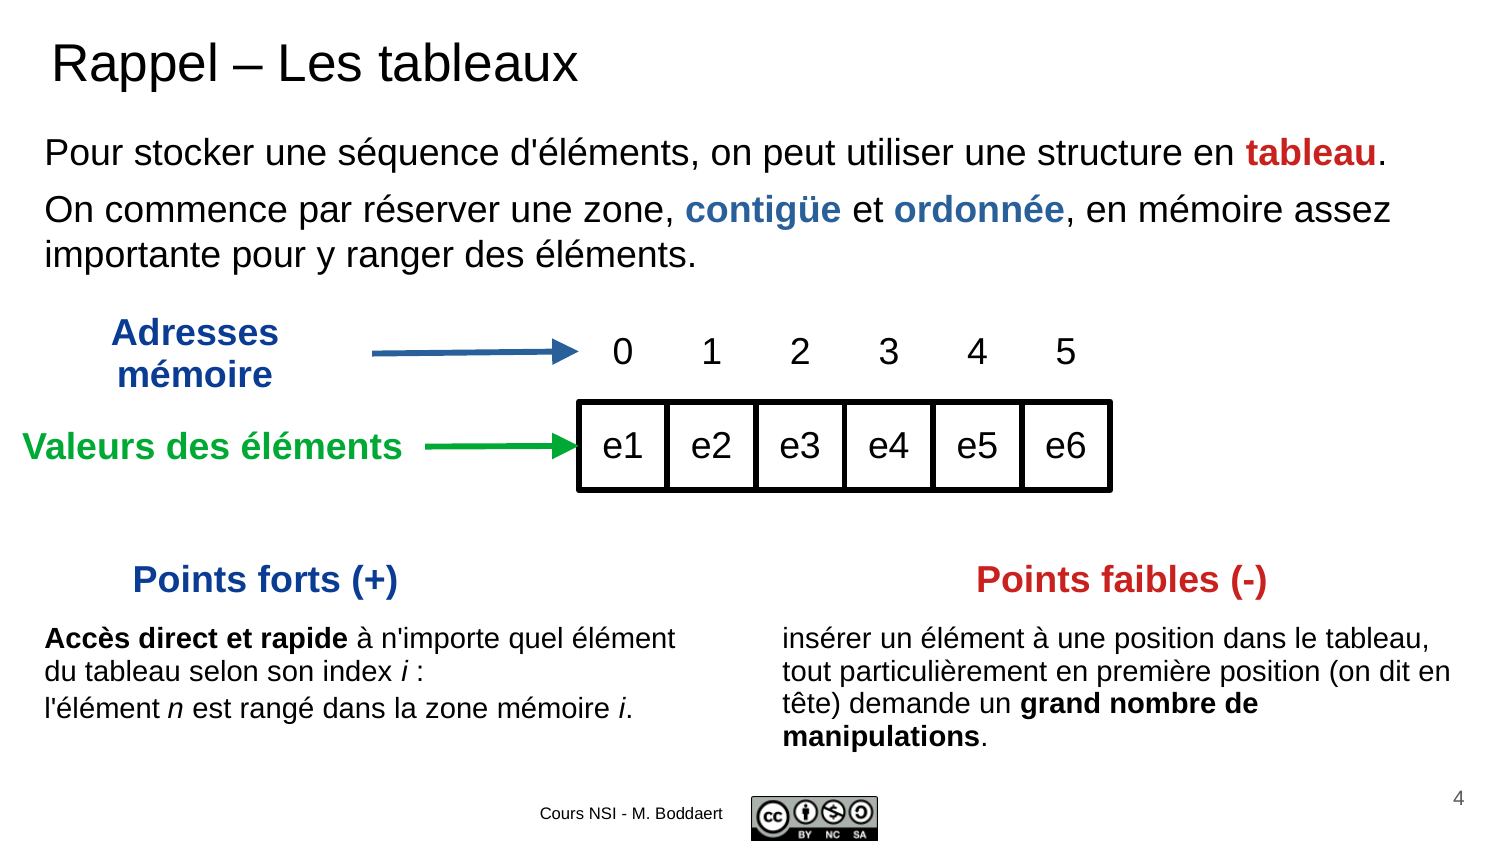

# Rappel – Les tableaux
Pour stocker une séquence d'éléments, on peut utiliser une structure en tableau.
On commence par réserver une zone, contigüe et ordonnée, en mémoire assez importante pour y ranger des éléments.
Adresses mémoire
0
1
2
3
4
5
Valeurs des éléments
e1
e2
e3
e4
e5
e6
Points forts (+)
Points faibles (-)
Accès direct et rapide à n'importe quel élément du tableau selon son index i :
l'élément n est rangé dans la zone mémoire i.
insérer un élément à une position dans le tableau, tout particulièrement en première position (on dit en tête) demande un grand nombre de manipulations.